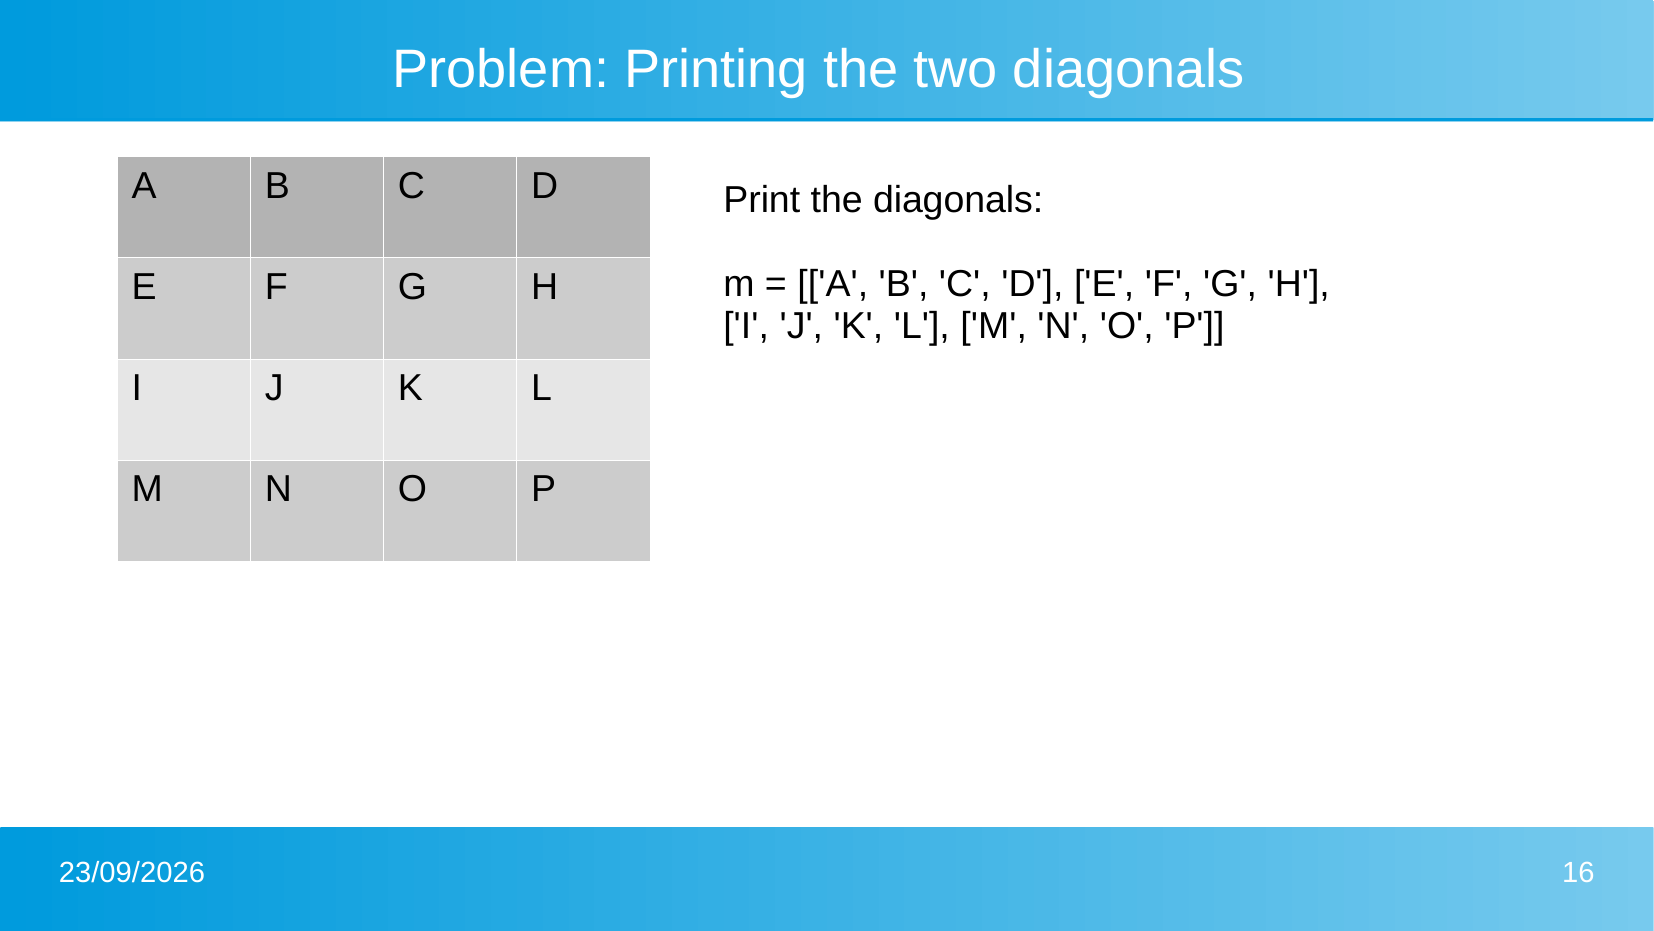

# Problem: Printing the two diagonals
| A | B | C | D |
| --- | --- | --- | --- |
| E | F | G | H |
| I | J | K | L |
| M | N | O | P |
Print the diagonals:
m = [['A', 'B', 'C', 'D'], ['E', 'F', 'G', 'H'],
['I', 'J', 'K', 'L'], ['M', 'N', 'O', 'P']]
16